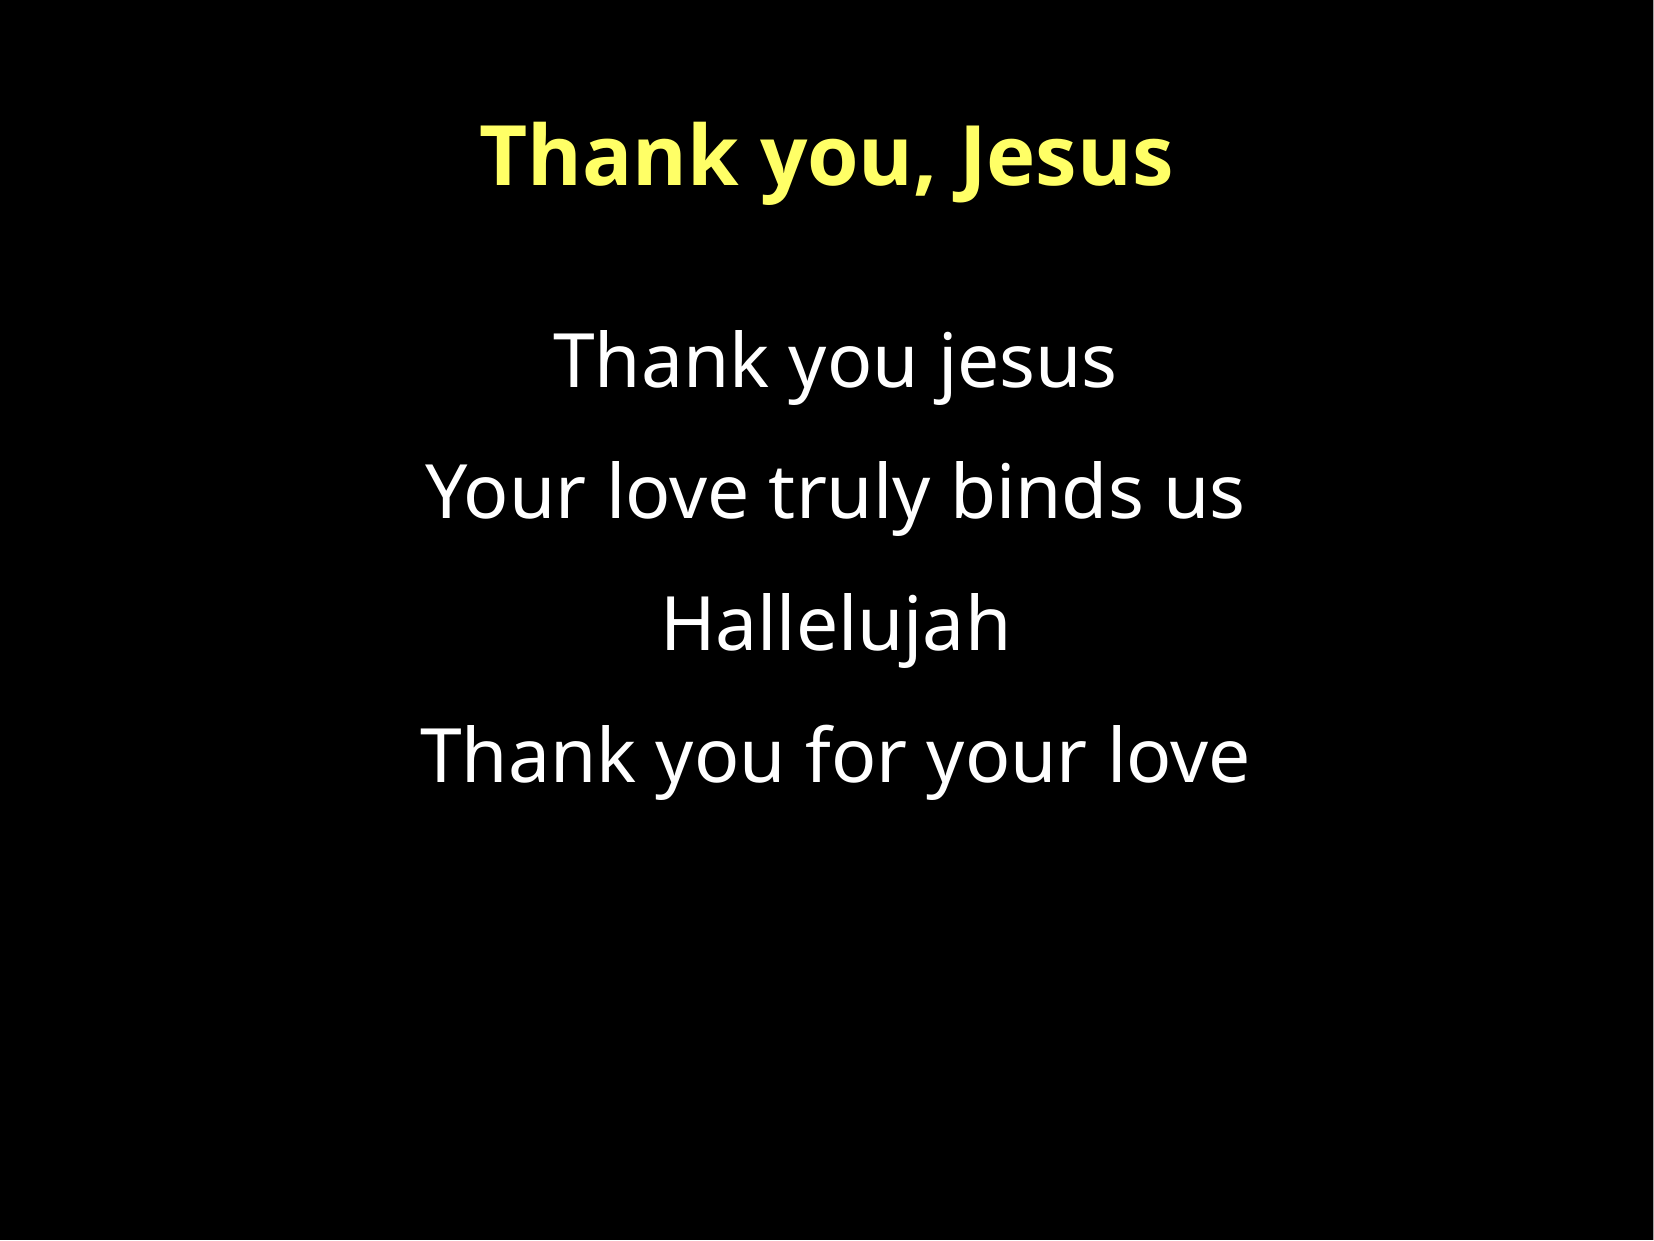

# Thank you, Jesus
Thank you jesus
Your love truly binds us
Hallelujah
Thank you for your love